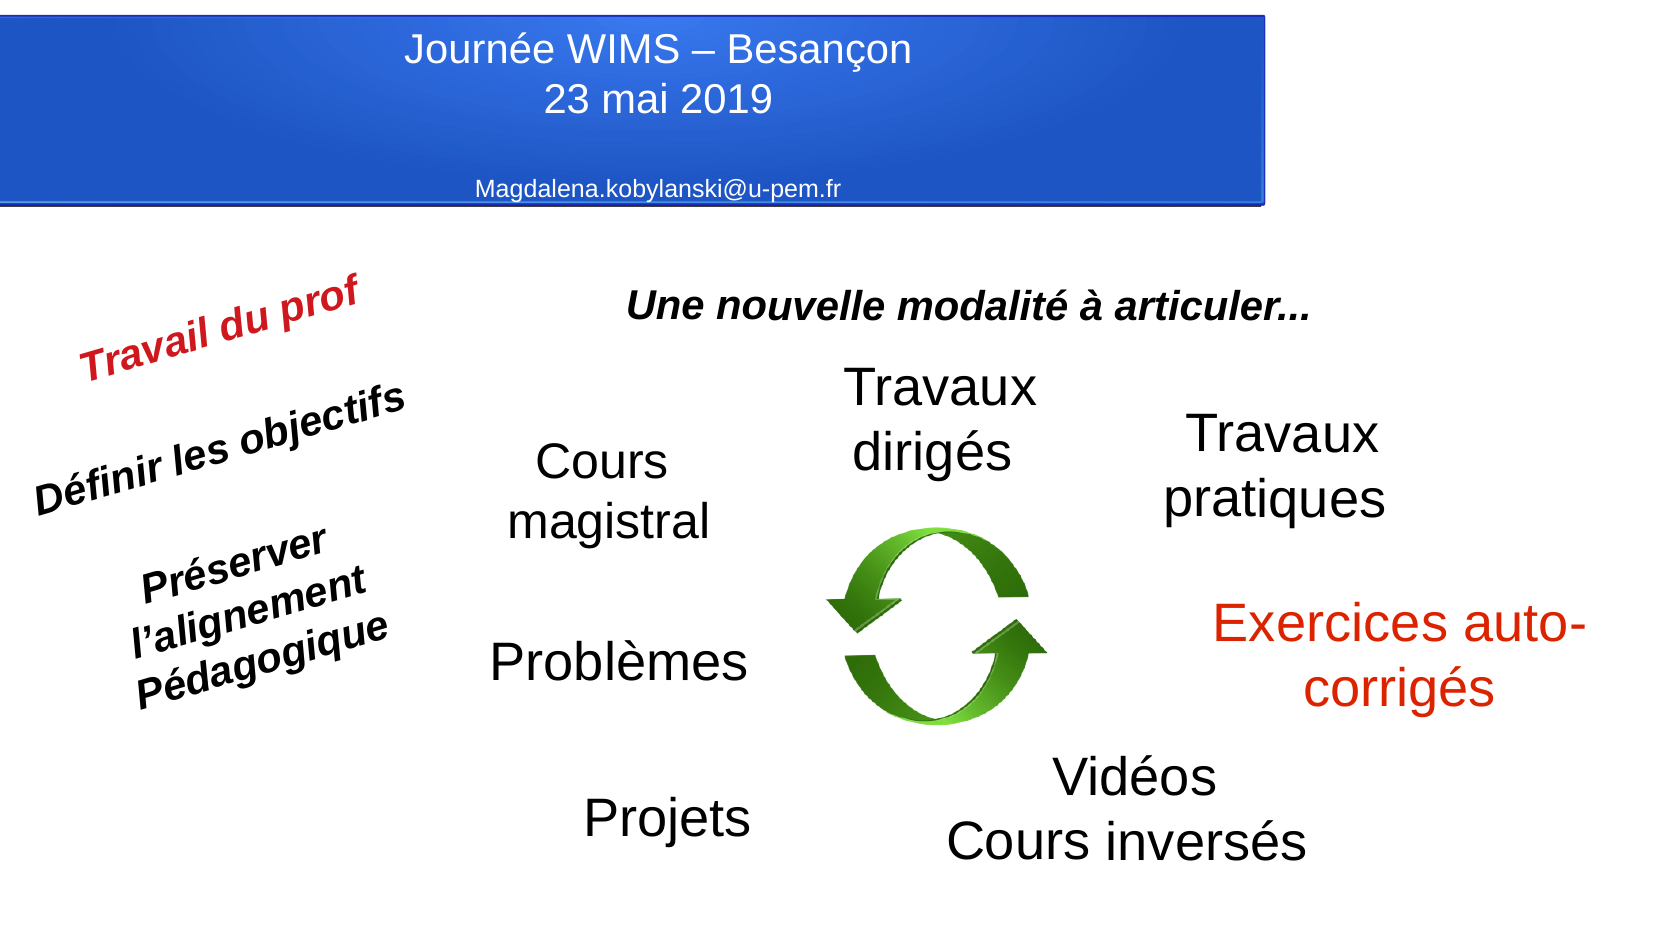

Journée WIMS – Besançon
23 mai 2019
Magdalena.kobylanski@u-pem.fr
 Une nouvelle modalité à articuler...
Travail du prof
Définir les objectifs
 Travaux dirigés
 Travaux pratiques
 Cours magistral
Préserver l’alignement
Pédagogique
Exercices auto-corrigés
Problèmes
 Vidéos
Cours inversés
Projets